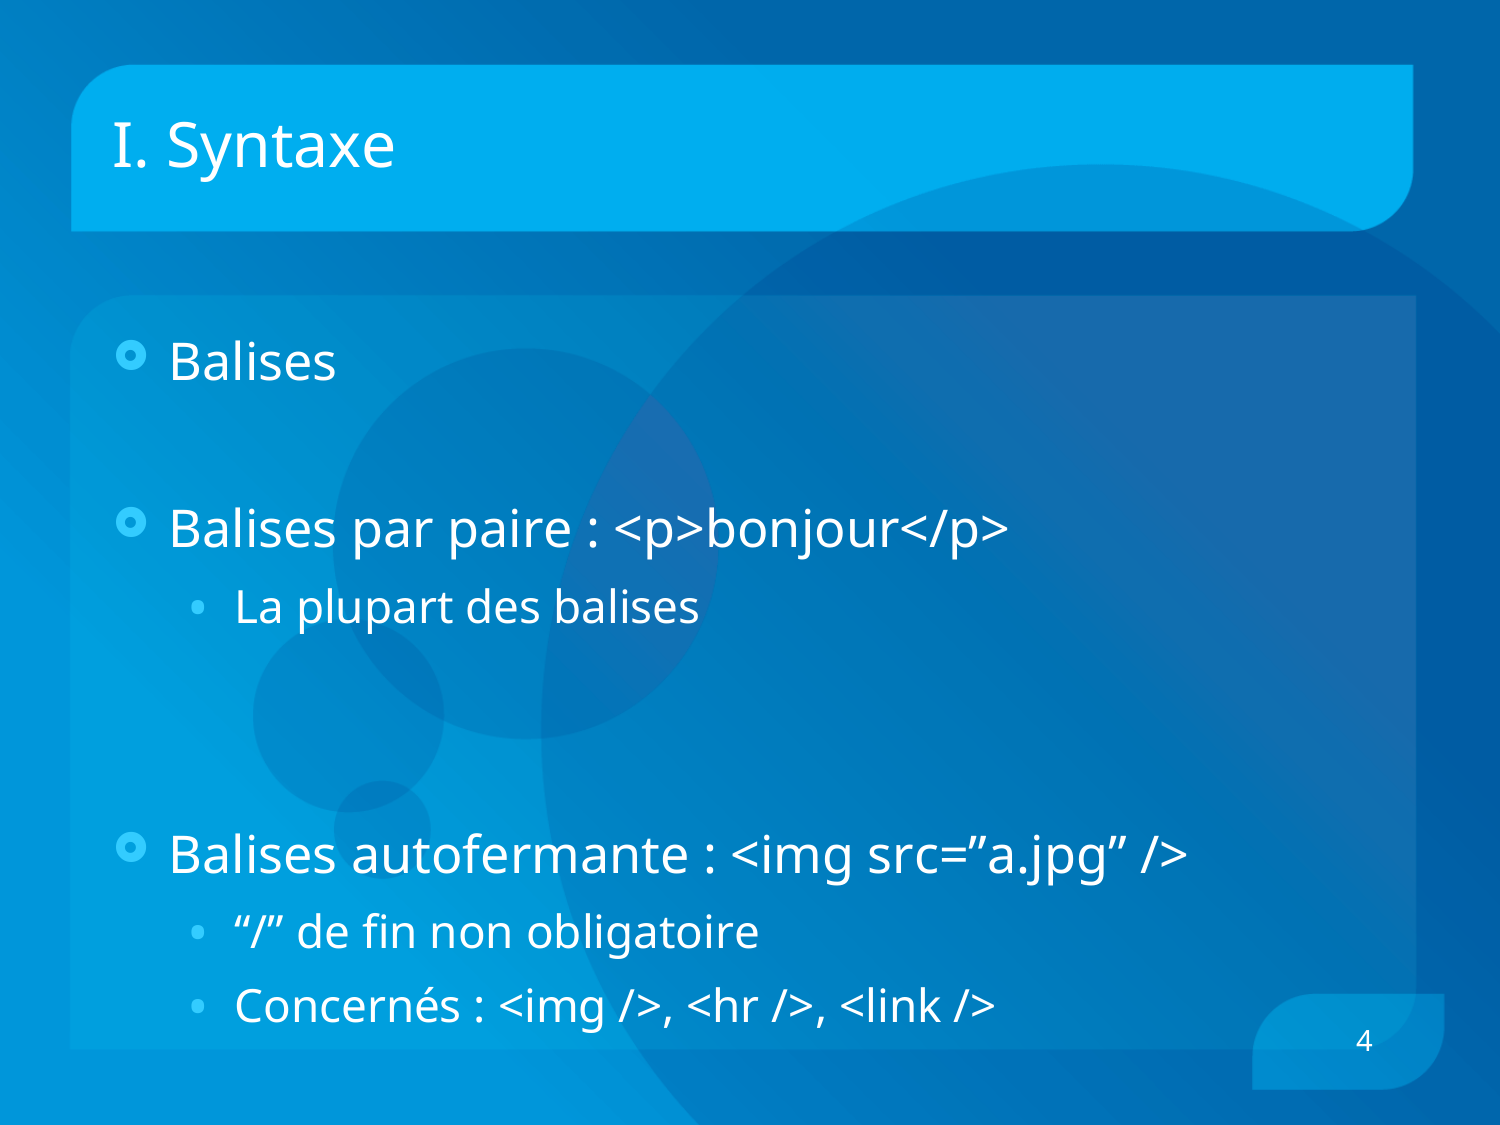

# I. Syntaxe
Balises
Balises par paire : <p>bonjour</p>
La plupart des balises
Balises autofermante : <img src=”a.jpg” />
“/” de fin non obligatoire
Concernés : <img />, <hr />, <link />
4